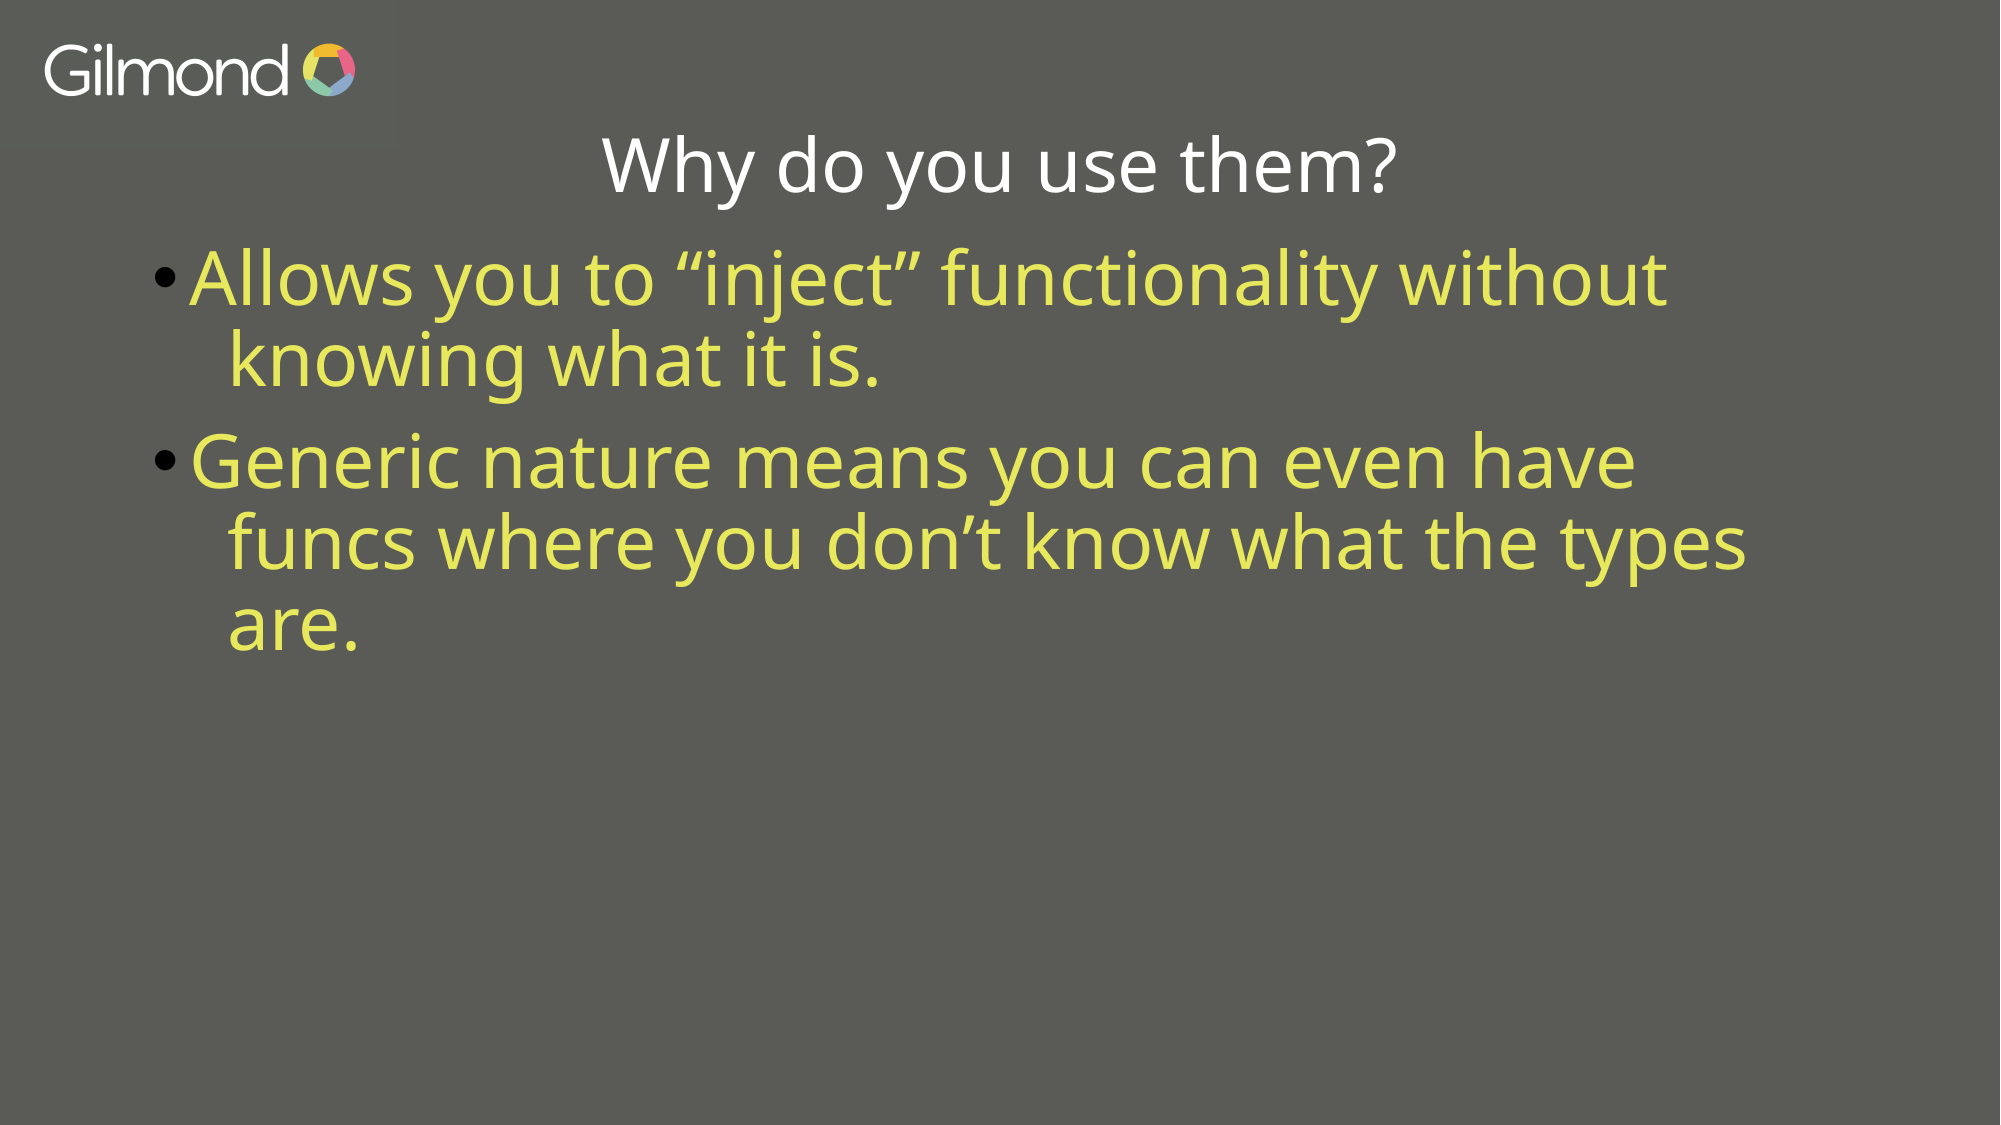

# Why do you use them?
Allows you to “inject” functionality without knowing what it is.
Generic nature means you can even have funcs where you don’t know what the types are.